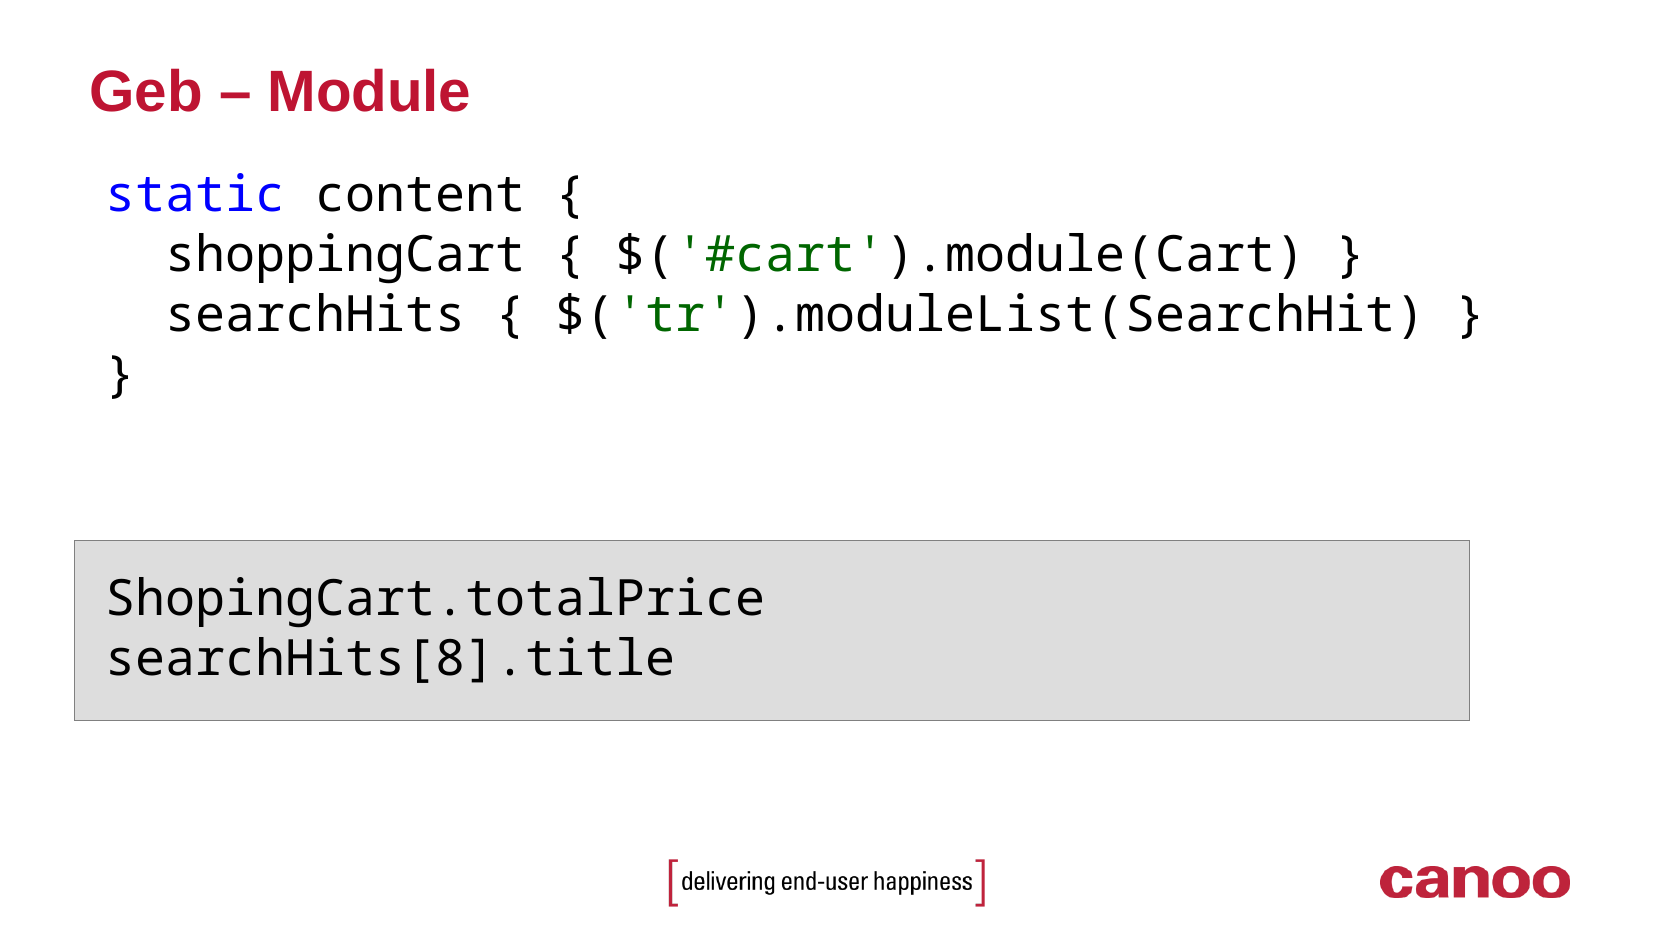

# Geb – Module
static content {
 shoppingCart { $('#cart').module(Cart) }
 searchHits { $('tr').moduleList(SearchHit) }
}
ShopingCart.totalPrice
searchHits[8].title